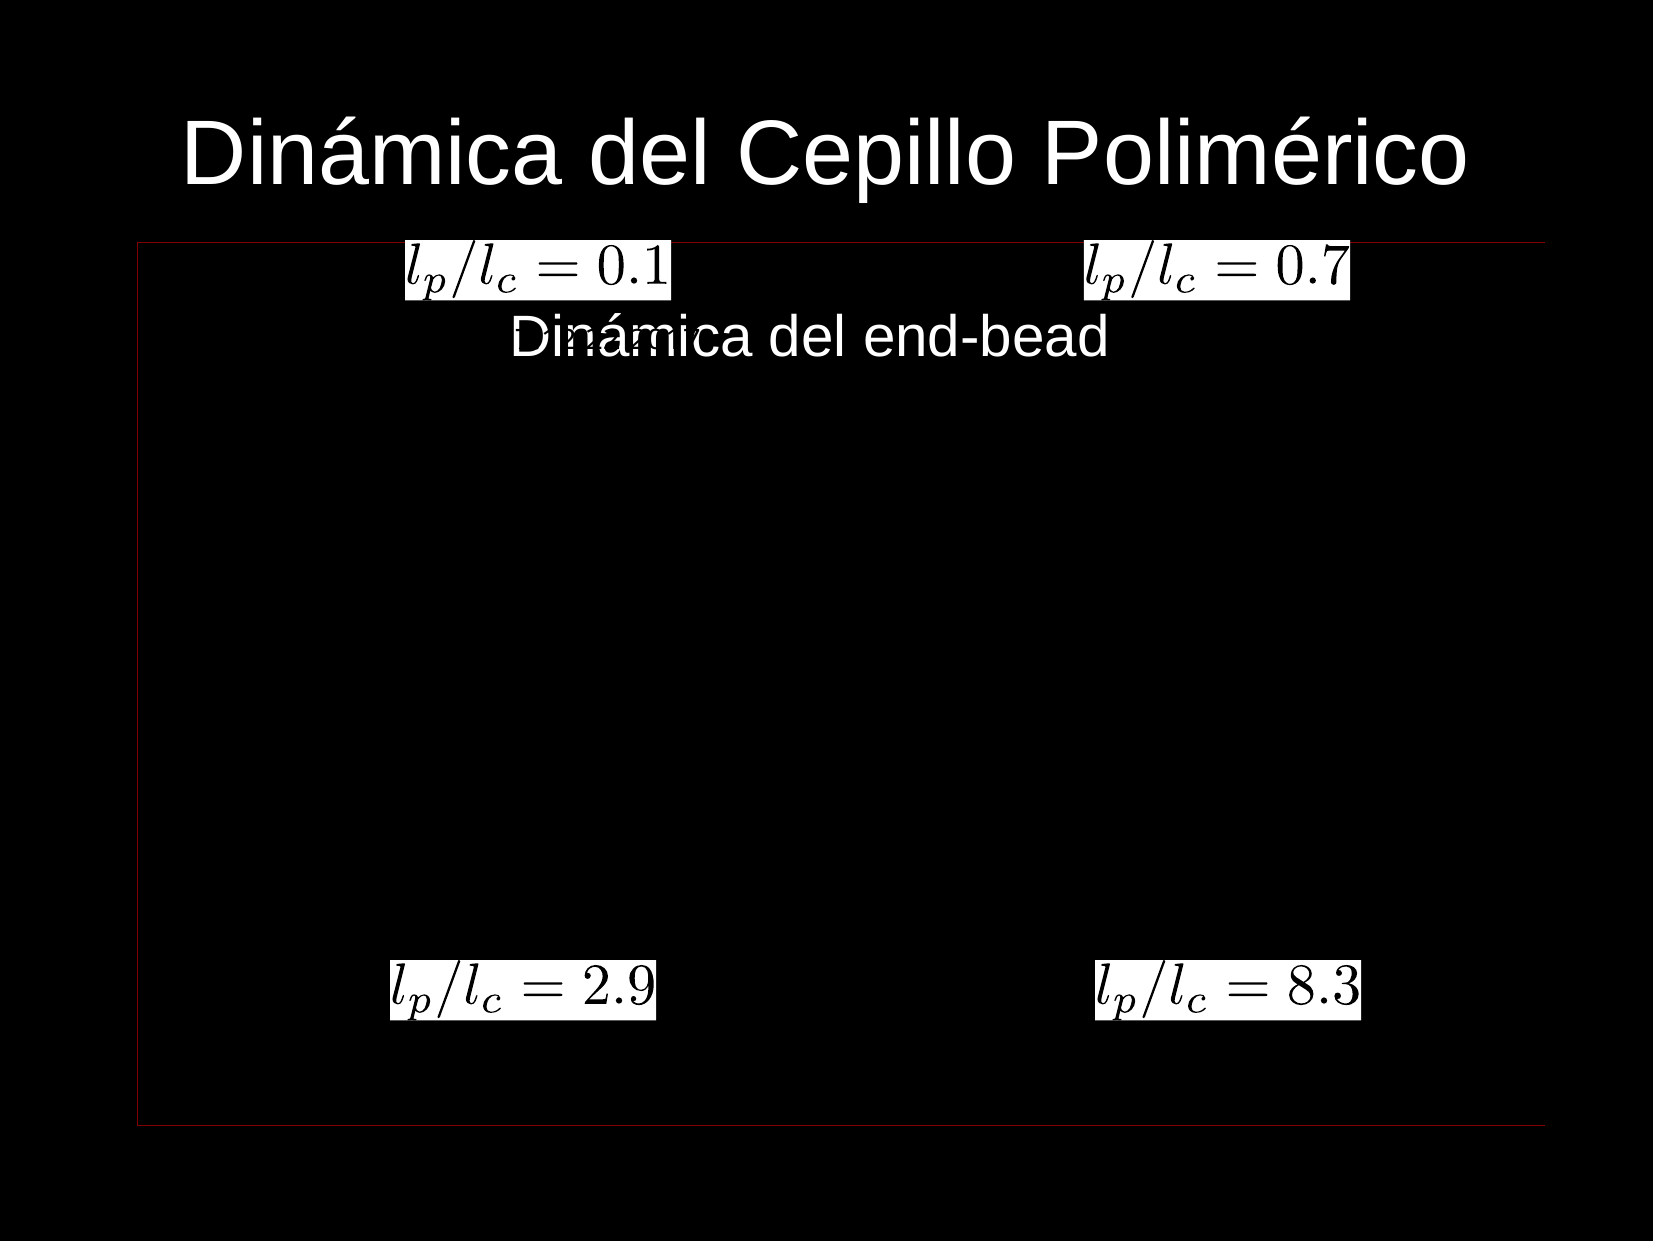

# Dinámica del Cepillo Polimérico
Dinámica del end-bead